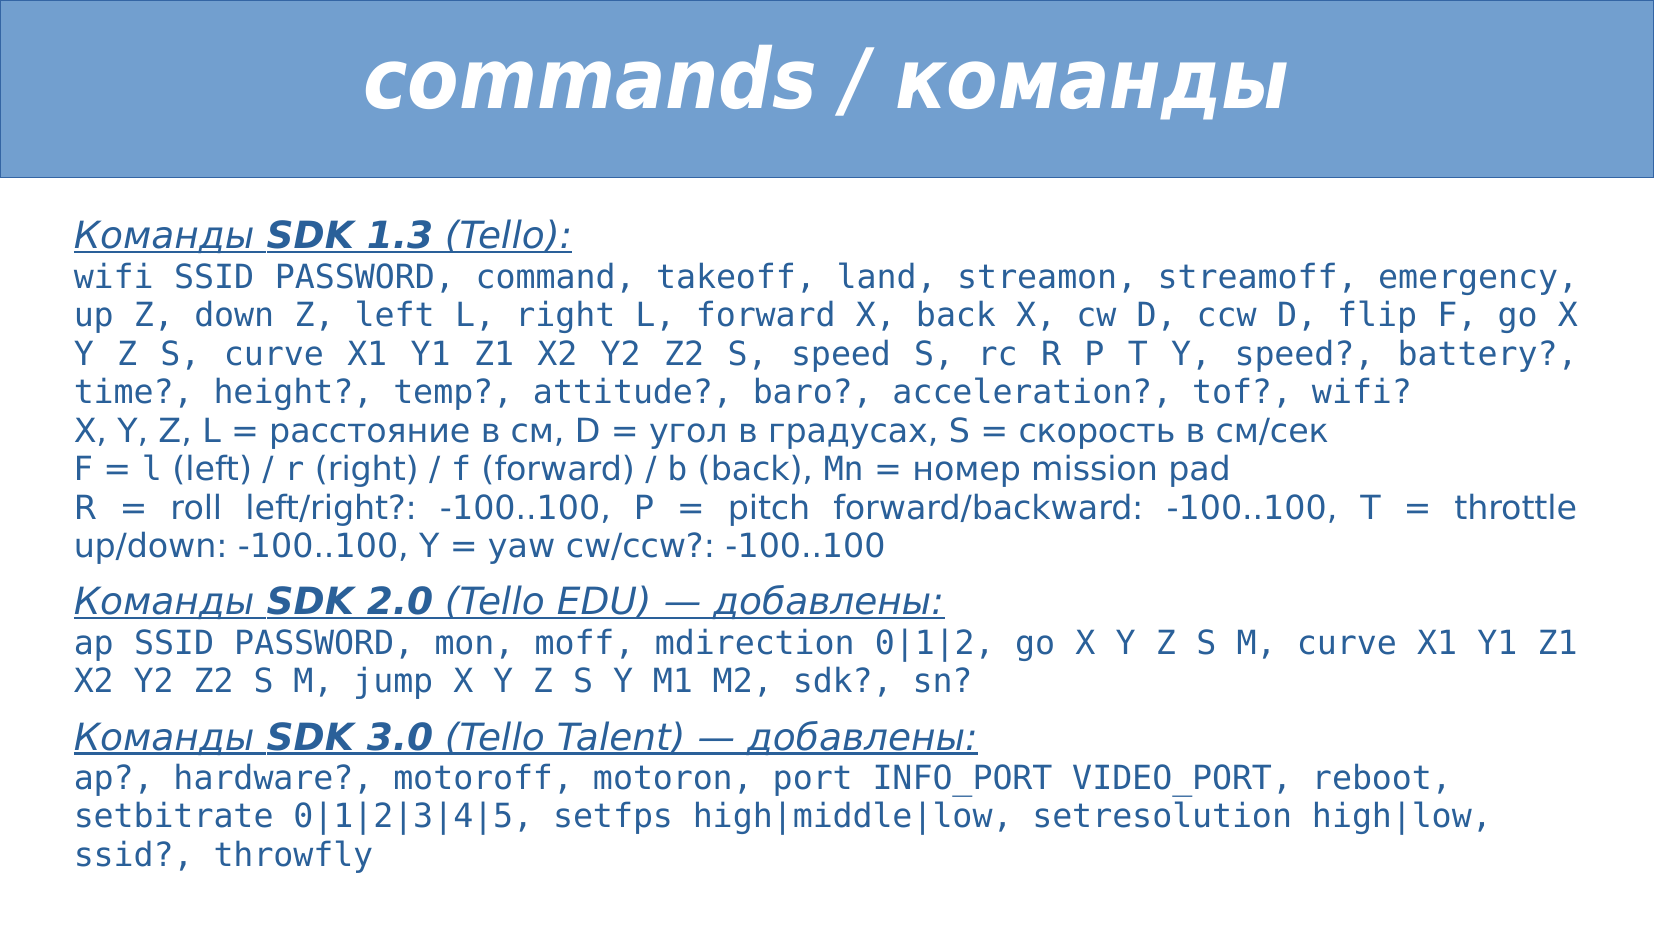

commands / команды
Команды SDK 1.3 (Tello):
wifi SSID PASSWORD, command, takeoff, land, streamon, streamoff, emergency, up Z, down Z, left L, right L, forward X, back X, cw D, ccw D, flip F, go X Y Z S, curve X1 Y1 Z1 X2 Y2 Z2 S, speed S, rc R P T Y, speed?, battery?, time?, height?, temp?, attitude?, baro?, acceleration?, tof?, wifi?
X, Y, Z, L = расстояние в см, D = угол в градусах, S = скорость в см/сек
F = l (left) / r (right) / f (forward) / b (back), Mn = номер mission pad
R = roll left/right?: -100..100, P = pitch forward/backward: -100..100, T = throttle up/down: -100..100, Y = yaw cw/ccw?: -100..100
Команды SDK 2.0 (Tello EDU) — добавлены:
ap SSID PASSWORD, mon, moff, mdirection 0|1|2, go X Y Z S M, curve X1 Y1 Z1 X2 Y2 Z2 S M, jump X Y Z S Y M1 M2, sdk?, sn?
Команды SDK 3.0 (Tello Talent) — добавлены:
ap?, hardware?, motoroff, motoron, port INFO_PORT VIDEO_PORT, reboot,
setbitrate 0|1|2|3|4|5, setfps high|middle|low, setresolution high|low,
ssid?, throwfly